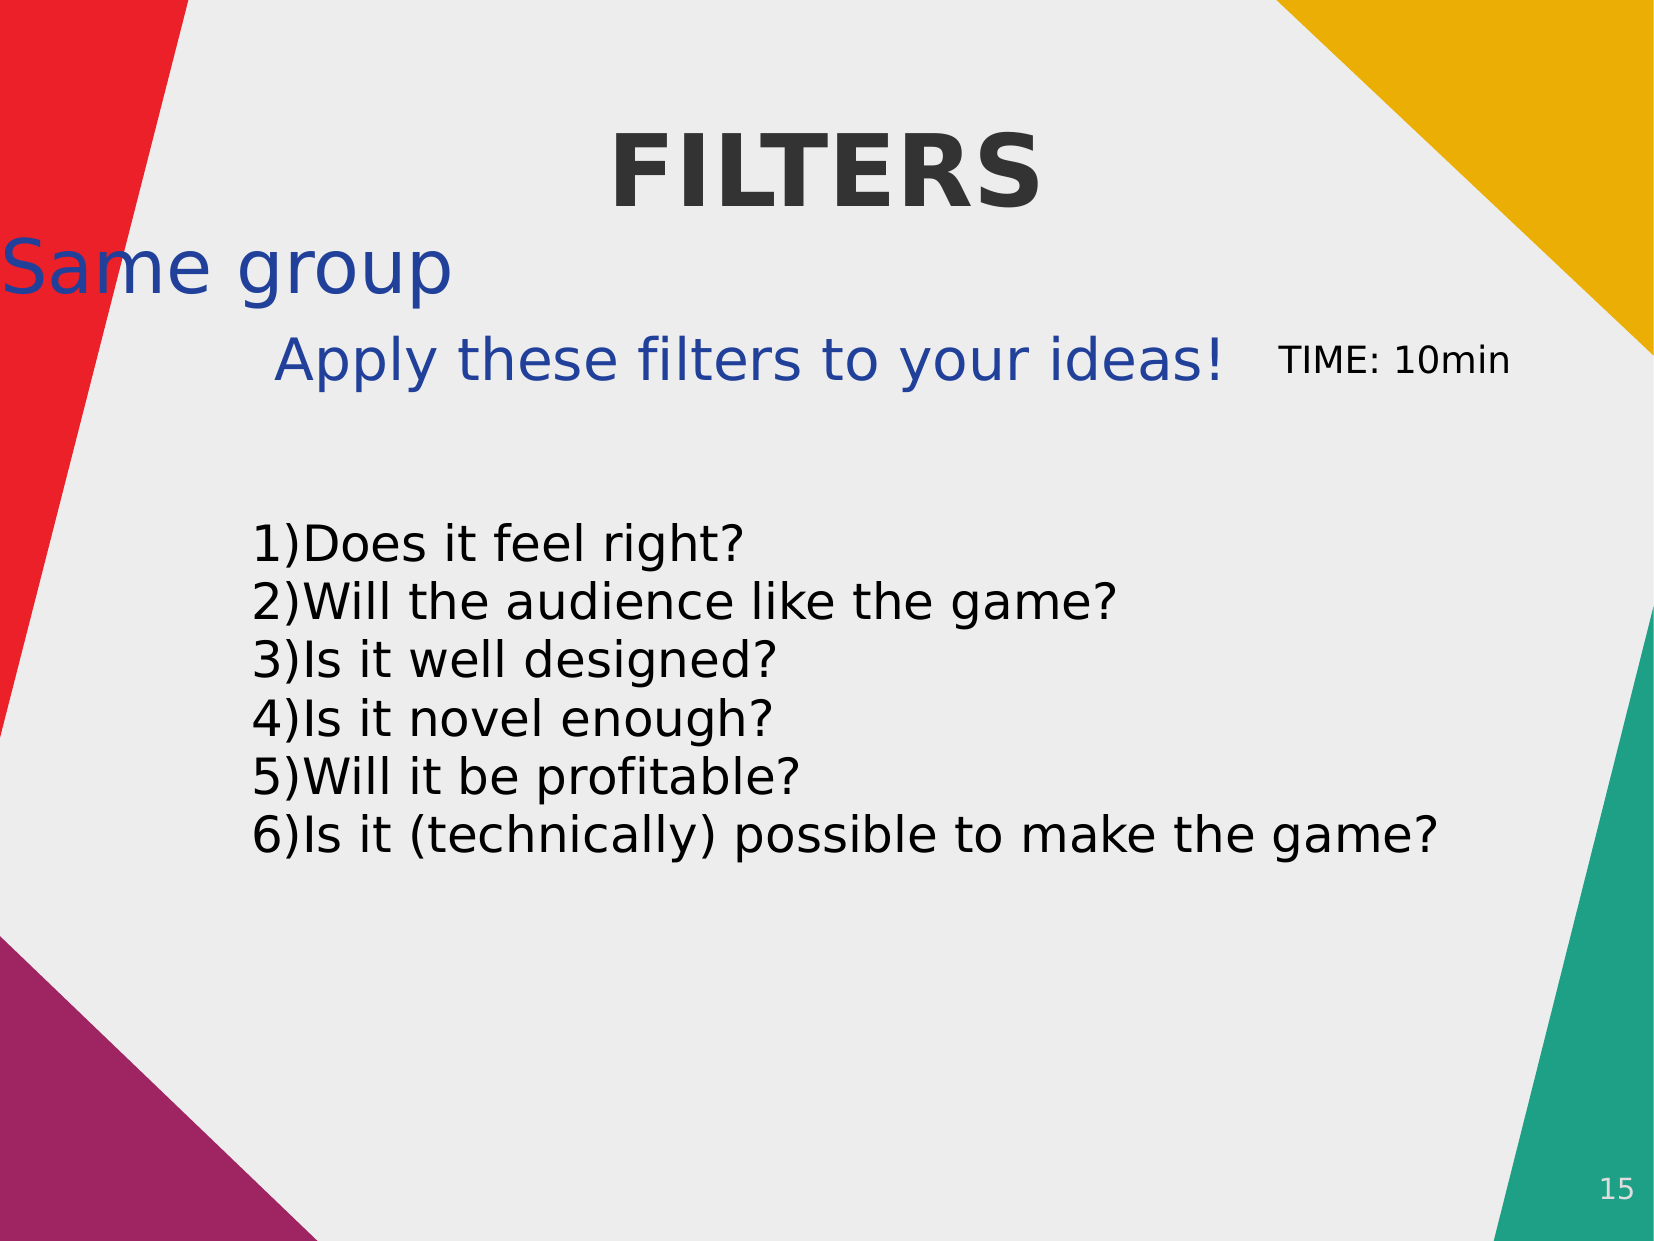

# FILTERS
Same group
Apply these filters to your ideas!
TIME: 10min
Does it feel right?
Will the audience like the game?
Is it well designed?
Is it novel enough?
Will it be profitable?
Is it (technically) possible to make the game?
15